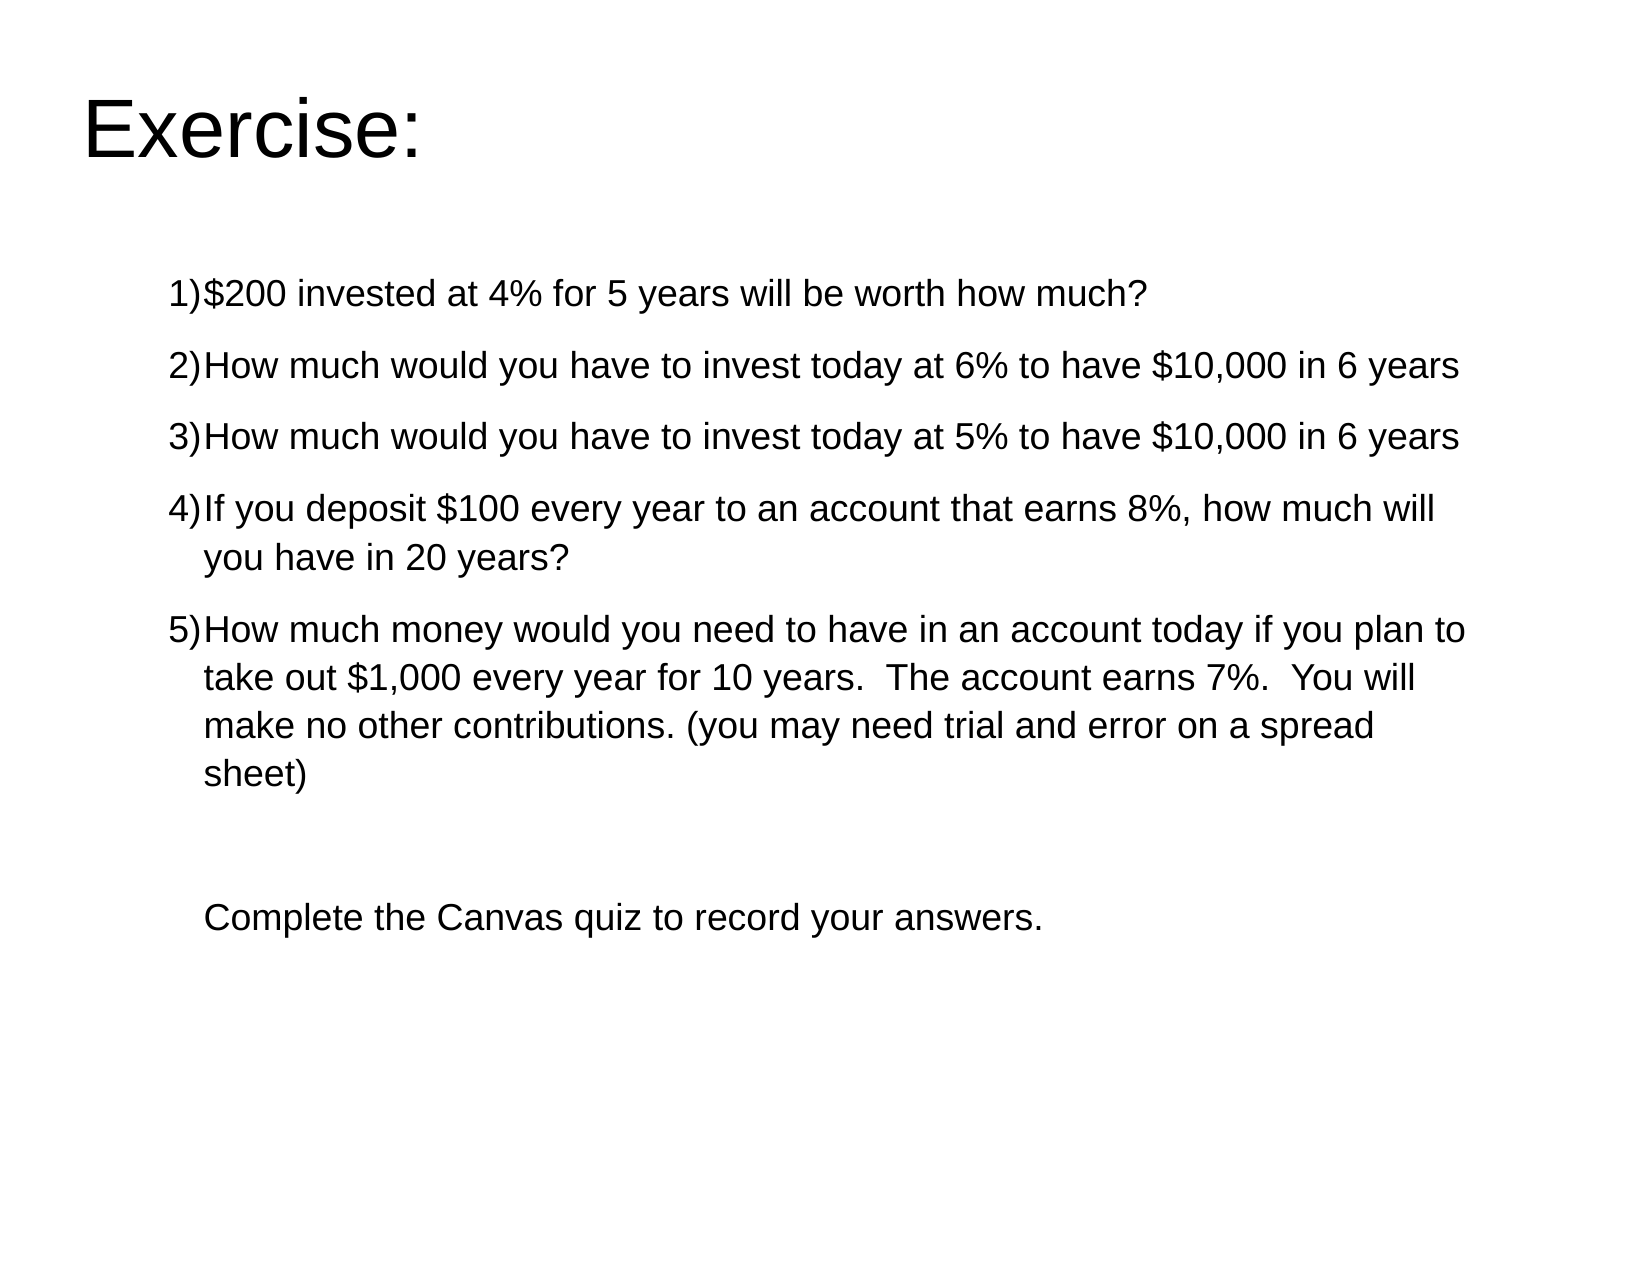

# Exercise:
$200 invested at 4% for 5 years will be worth how much?
How much would you have to invest today at 6% to have $10,000 in 6 years
How much would you have to invest today at 5% to have $10,000 in 6 years
If you deposit $100 every year to an account that earns 8%, how much will you have in 20 years?
How much money would you need to have in an account today if you plan to take out $1,000 every year for 10 years. The account earns 7%. You will make no other contributions. (you may need trial and error on a spread sheet)
Complete the Canvas quiz to record your answers.